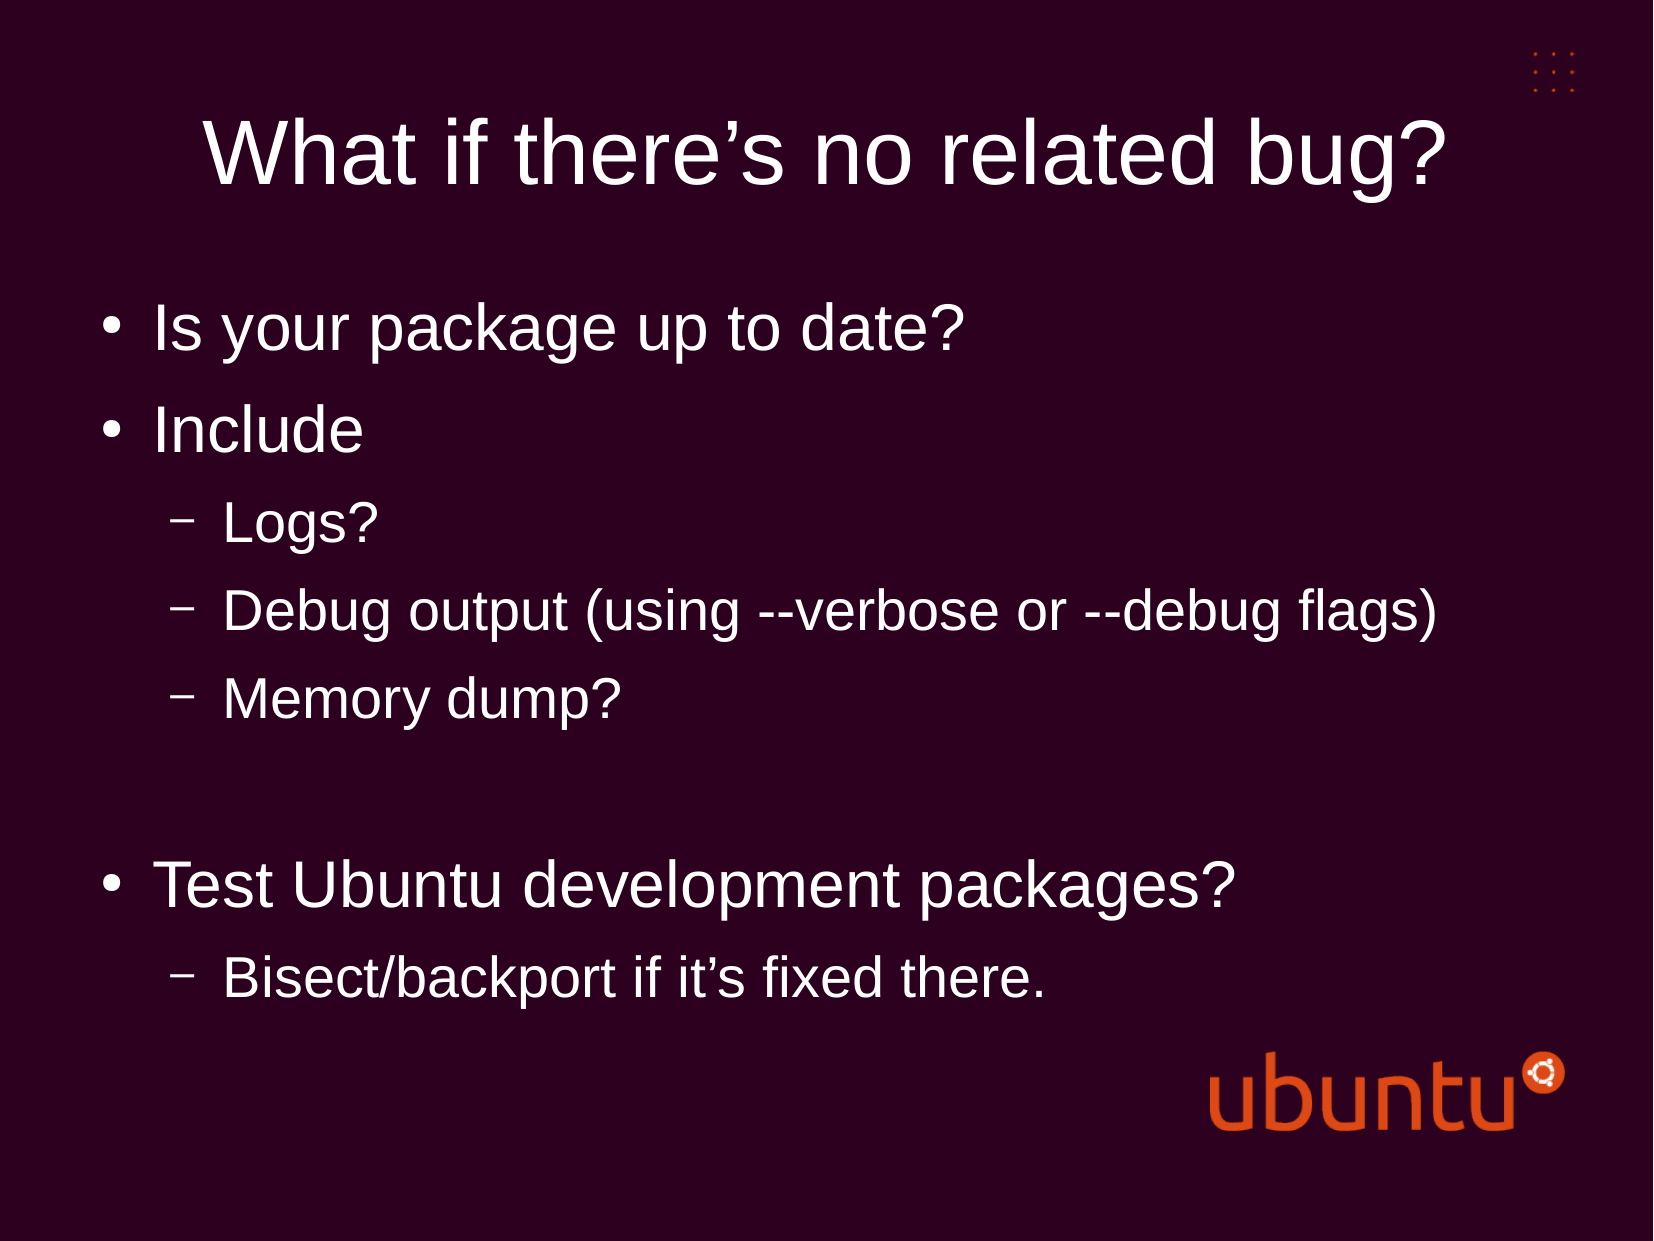

What if there’s no related bug?
# Is your package up to date?
Include
Logs?
Debug output (using --verbose or --debug flags)
Memory dump?
Test Ubuntu development packages?
Bisect/backport if it’s fixed there.